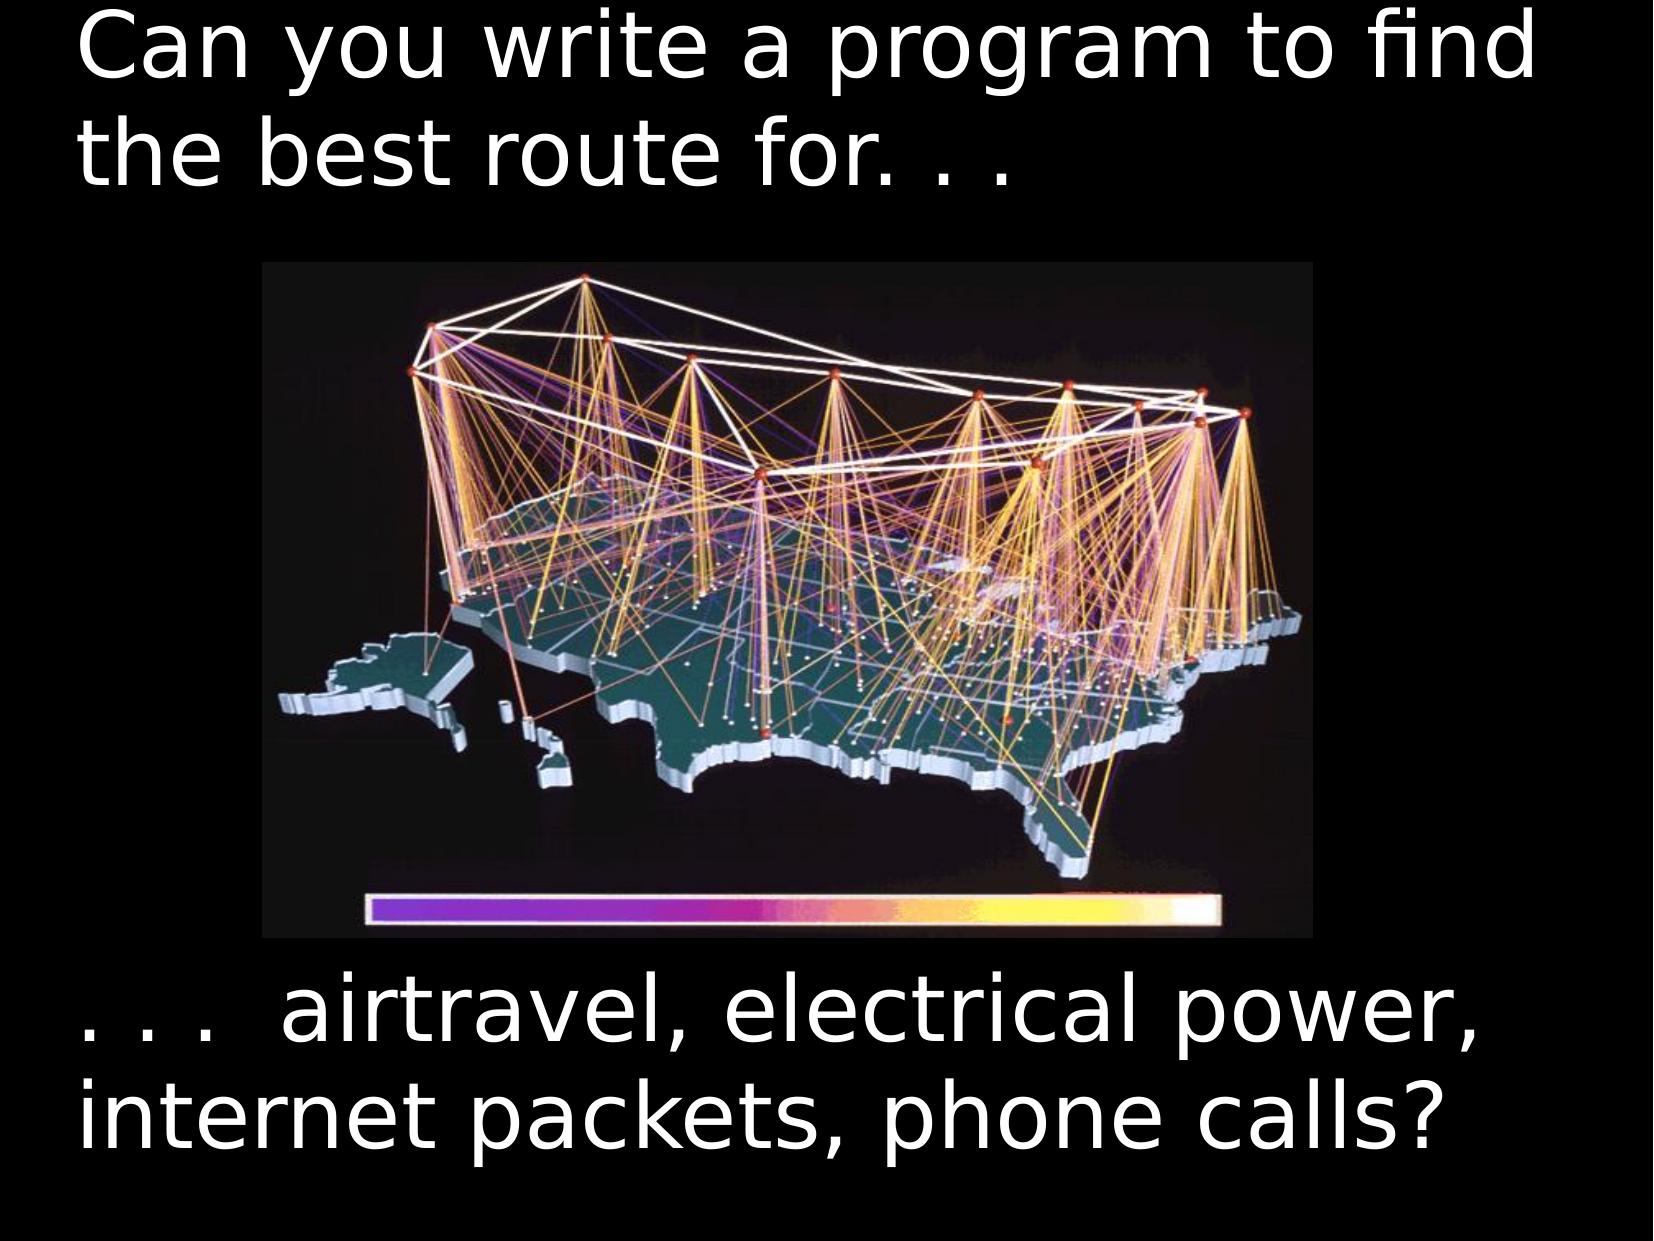

# Can you write a program to find the best route for. . . . . . airtravel, electrical power, internet packets, phone calls?